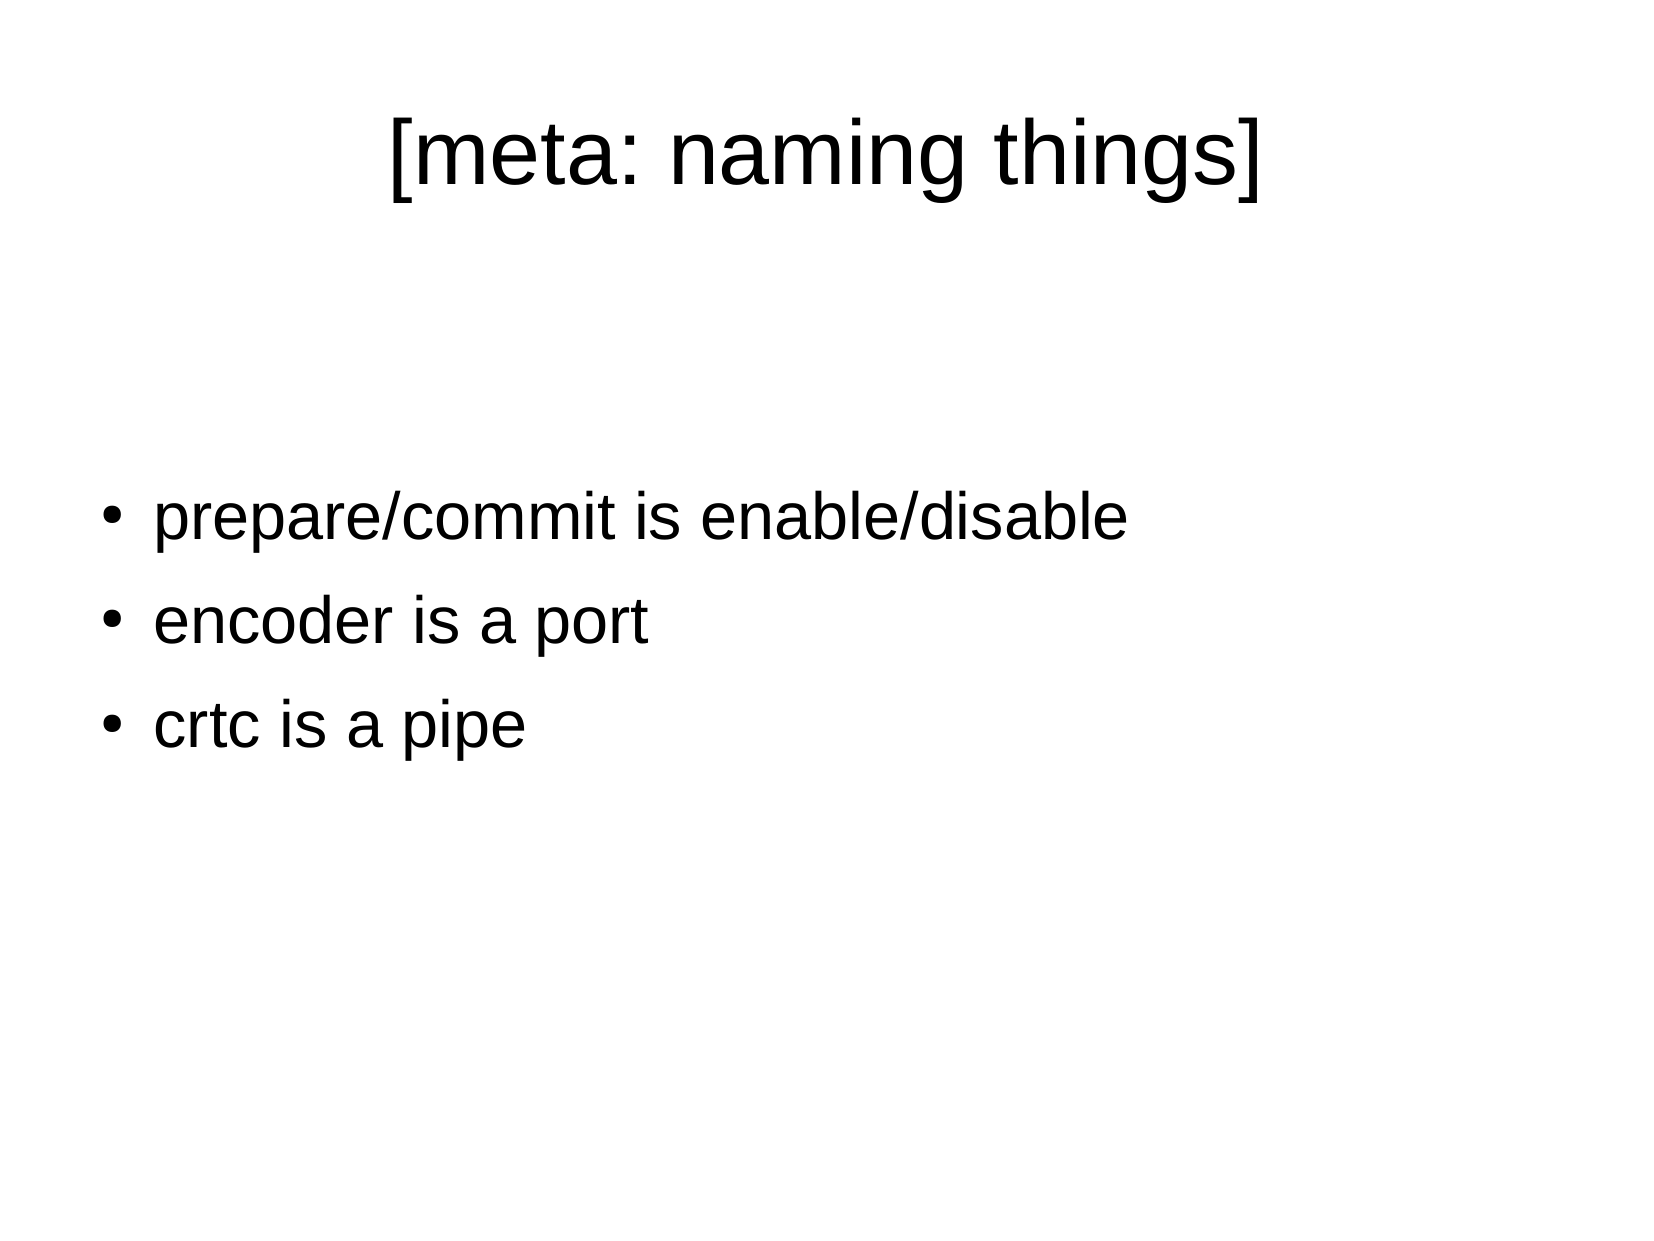

# [meta: naming things]
prepare/commit is enable/disable
encoder is a port
crtc is a pipe